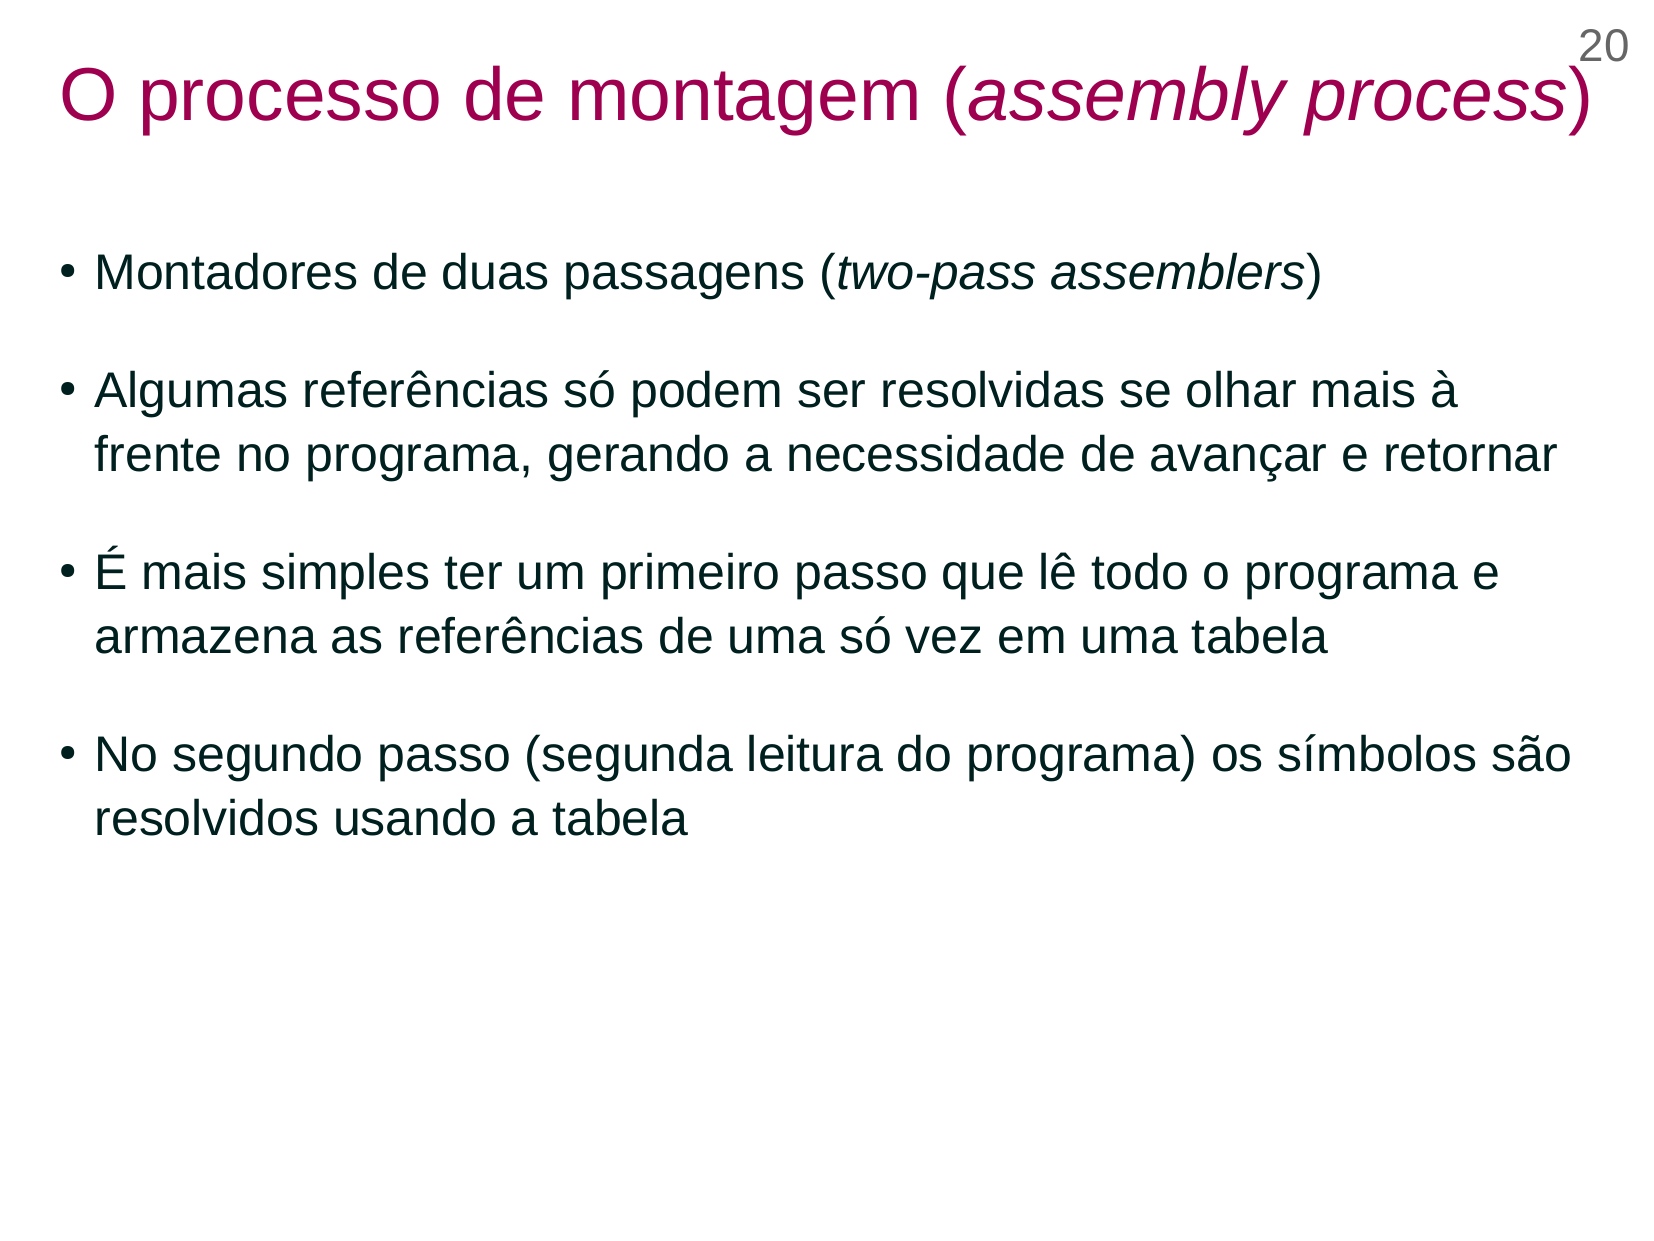

20
# O processo de montagem (assembly process)
Montadores de duas passagens (two-pass assemblers)
Algumas referências só podem ser resolvidas se olhar mais à frente no programa, gerando a necessidade de avançar e retornar
É mais simples ter um primeiro passo que lê todo o programa e armazena as referências de uma só vez em uma tabela
No segundo passo (segunda leitura do programa) os símbolos são resolvidos usando a tabela